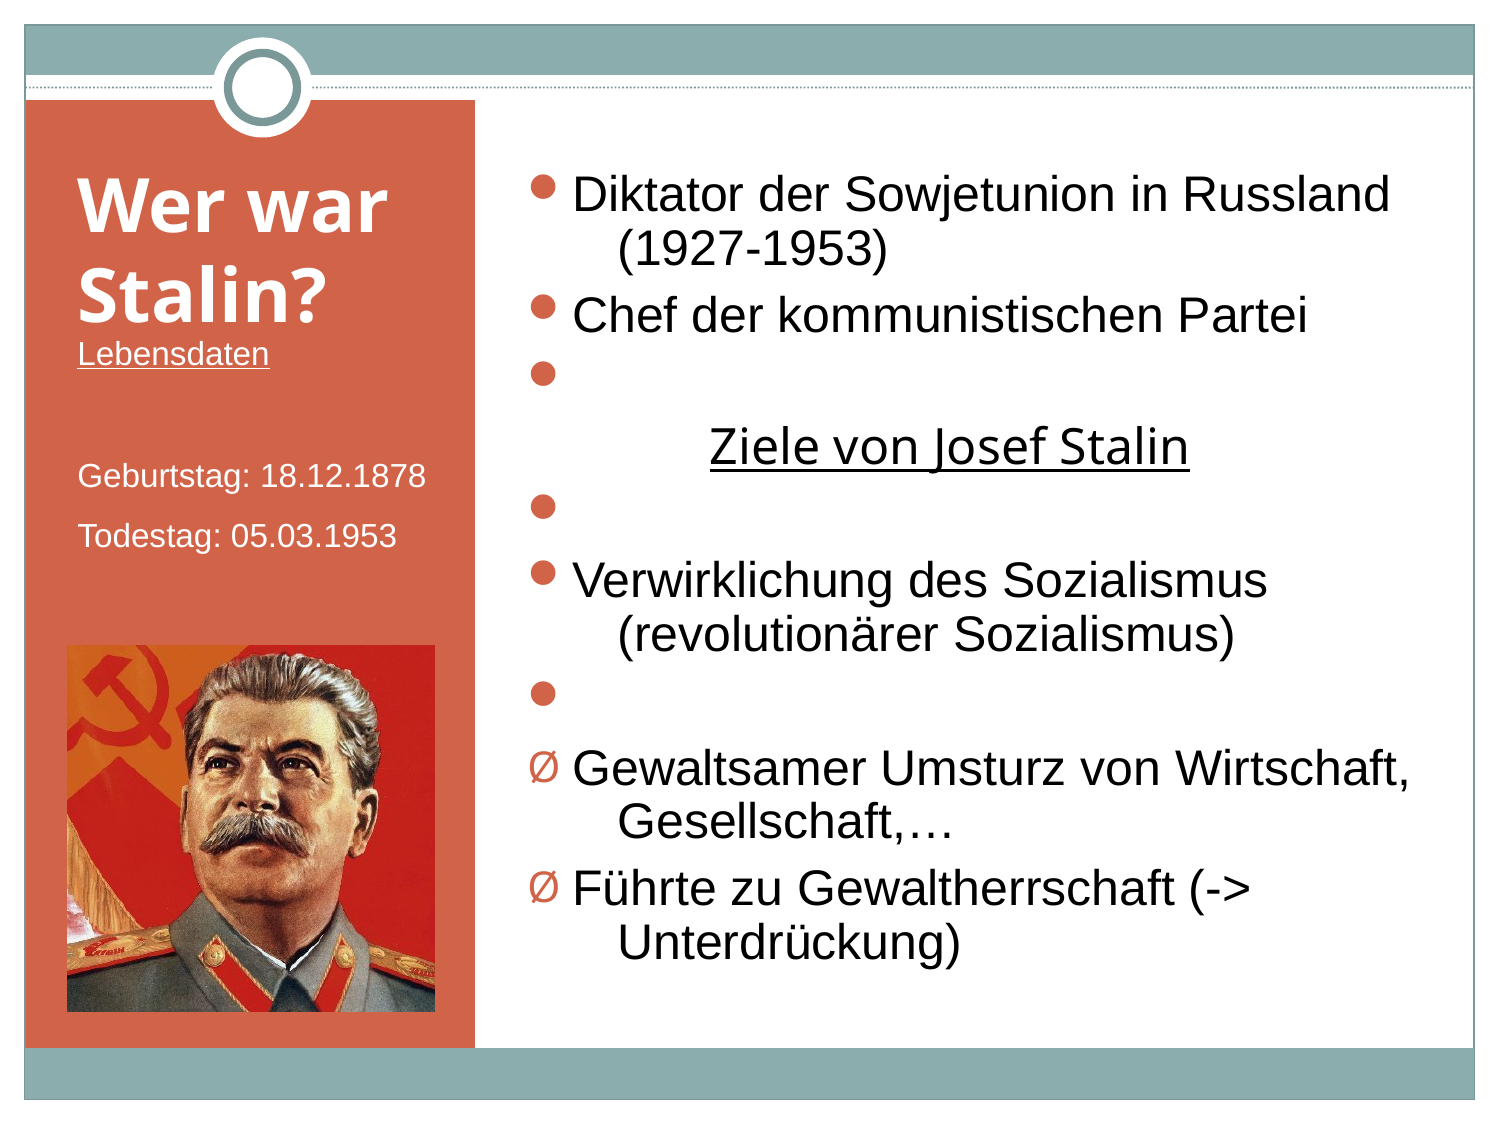

# Wer war Stalin?
Diktator der Sowjetunion in Russland (1927-1953)
Chef der kommunistischen Partei
 Ziele von Josef Stalin
Verwirklichung des Sozialismus (revolutionärer Sozialismus)
Gewaltsamer Umsturz von Wirtschaft, Gesellschaft,…
Führte zu Gewaltherrschaft (-> Unterdrückung)
Lebensdaten
Geburtstag: 18.12.1878
Todestag: 05.03.1953